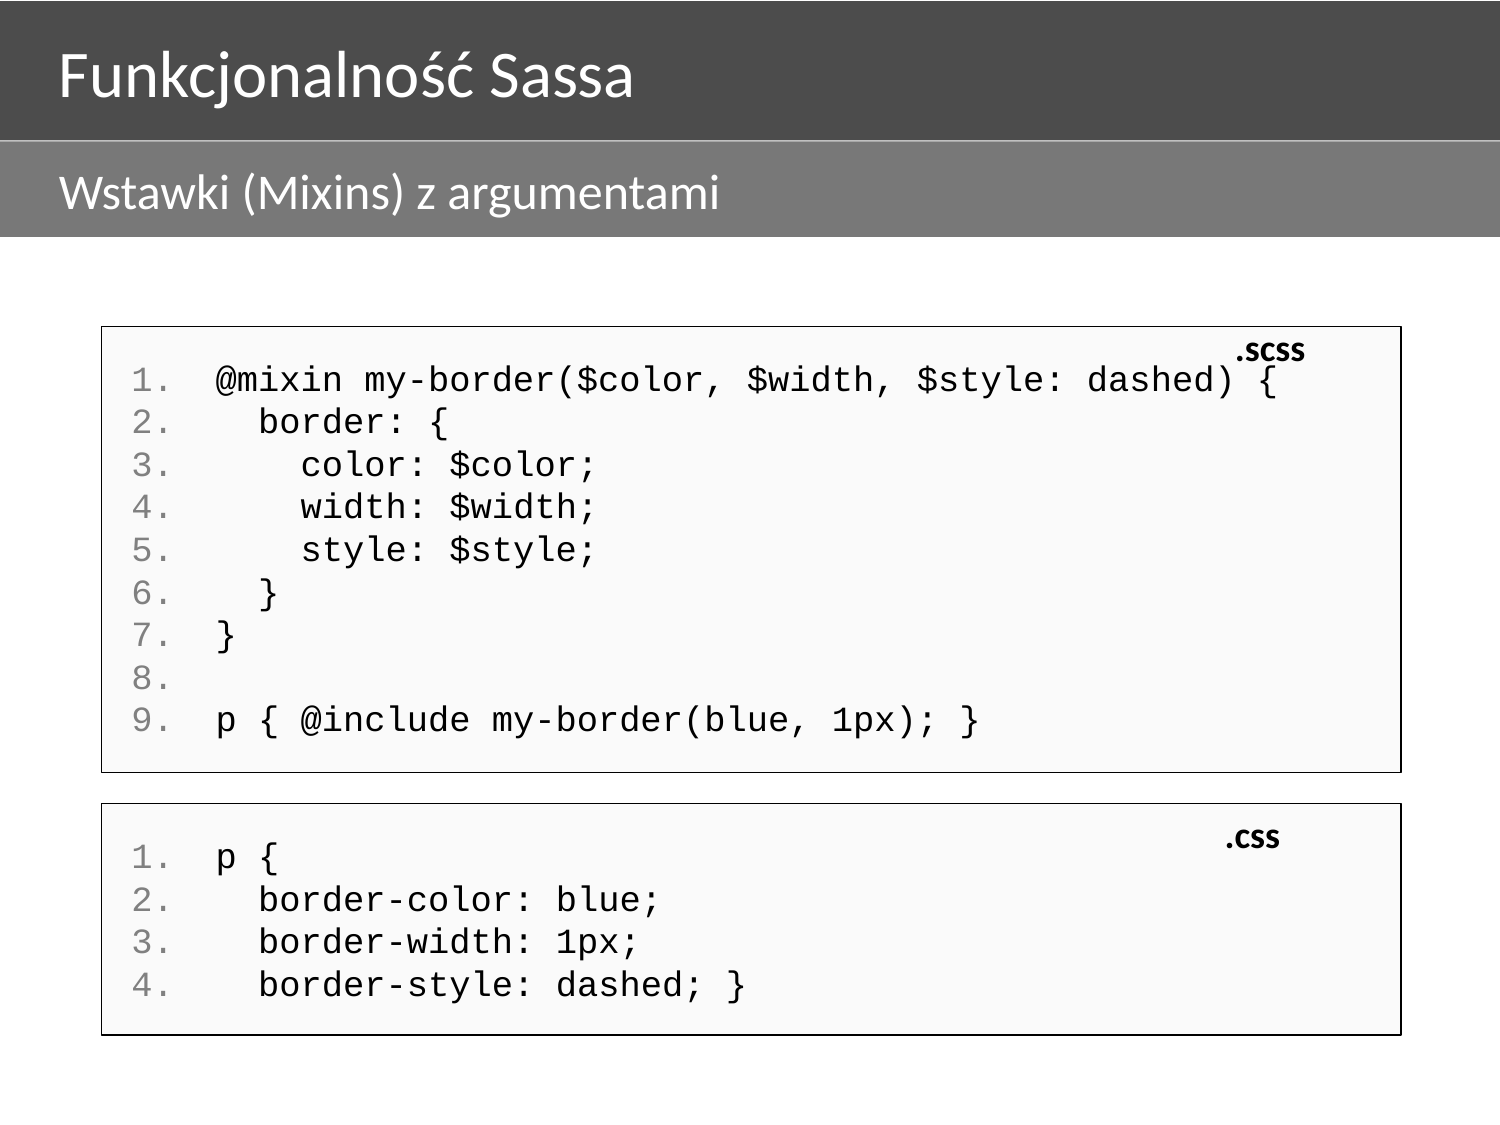

Funkcjonalność Sassa
Wstawki (Mixins) z argumentami
.scss
@mixin my-border($color, $width, $style: dashed) {
 border: {
 color: $color;
 width: $width;
 style: $style;
 }
}
p { @include my-border(blue, 1px); }
p {
 border-color: blue;
 border-width: 1px;
 border-style: dashed; }
.css